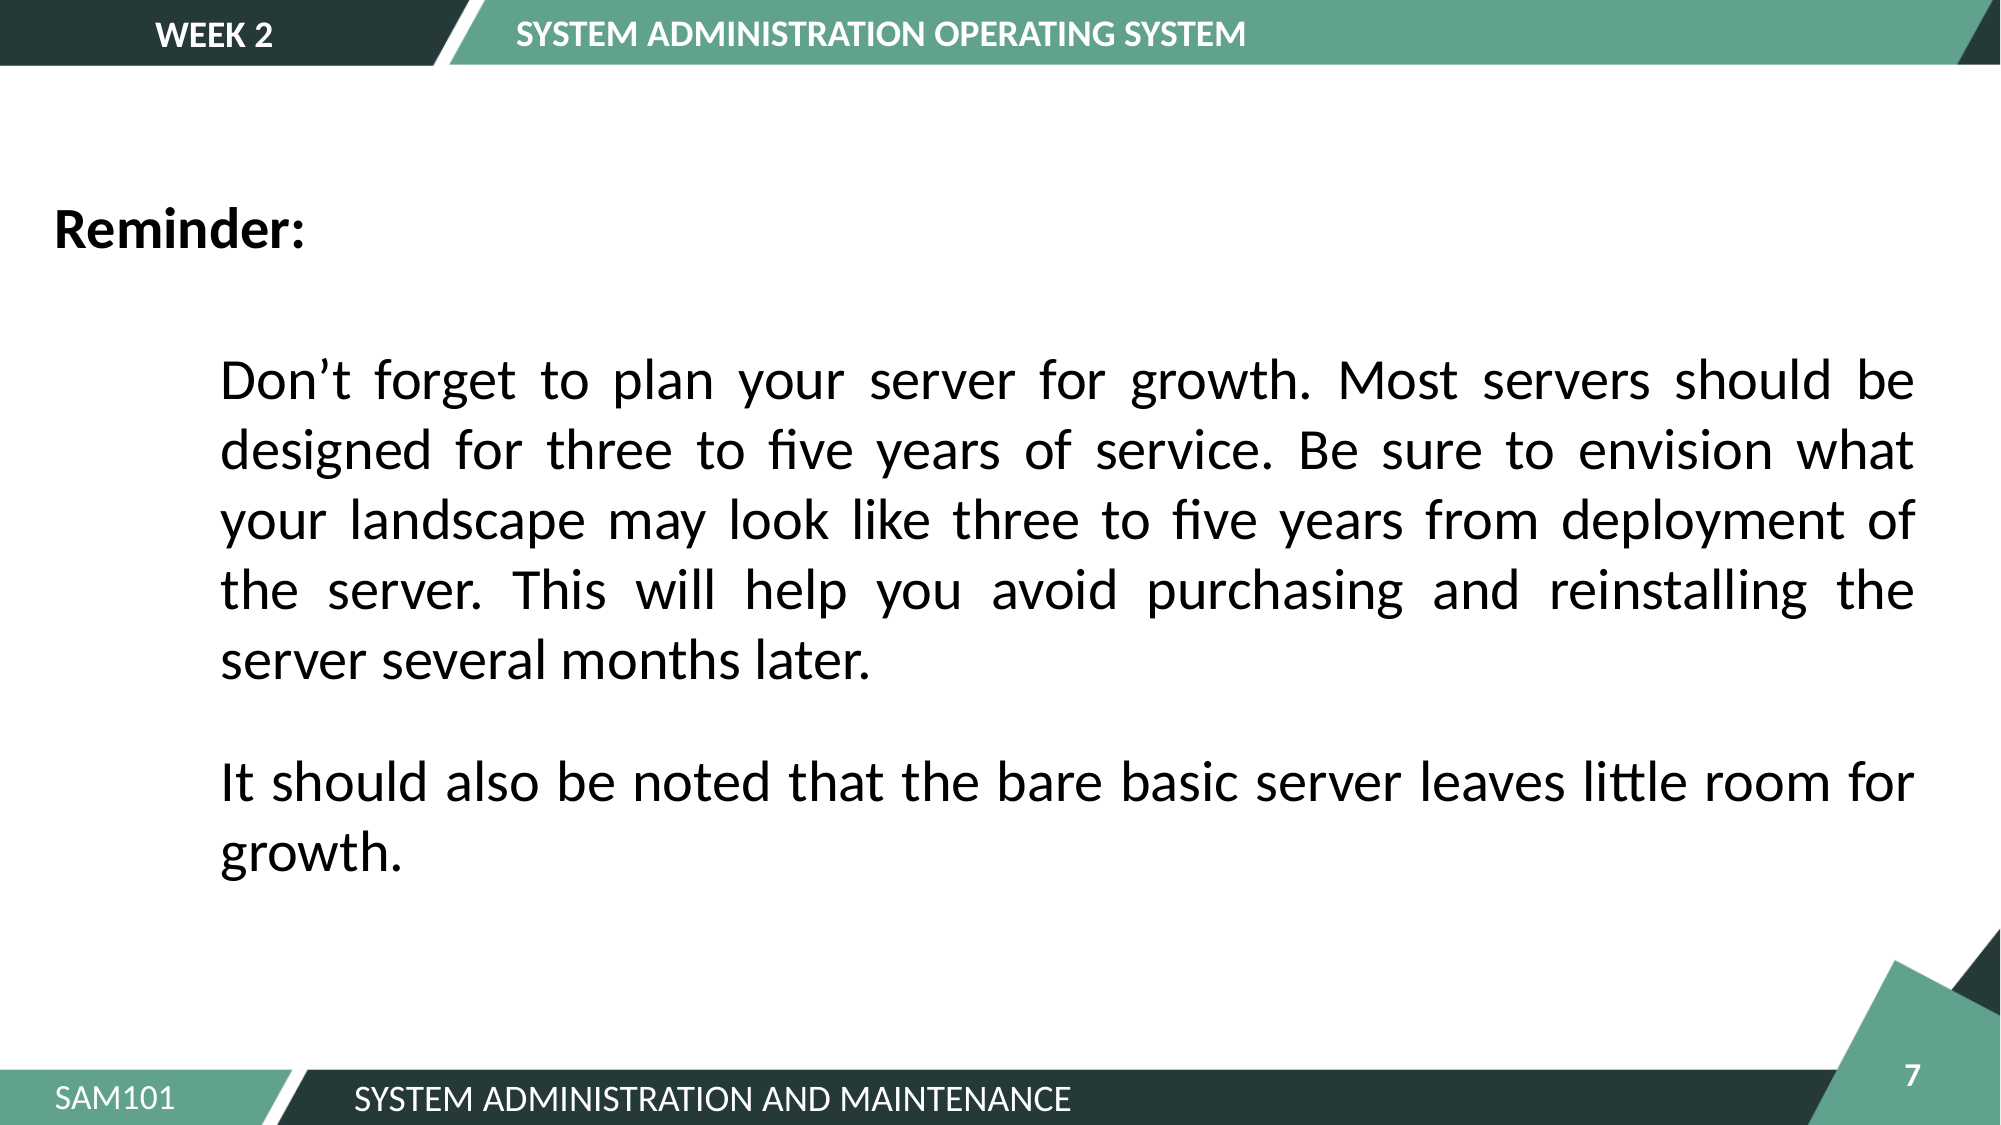

SYSTEM ADMINISTRATION OPERATING SYSTEM
WEEK 2
Reminder:
Don’t forget to plan your server for growth. Most servers should be designed for three to five years of service. Be sure to envision what your landscape may look like three to five years from deployment of the server. This will help you avoid purchasing and reinstalling the server several months later.
It should also be noted that the bare basic server leaves little room for growth.
SAM101
 SYSTEM ADMINISTRATION AND MAINTENANCE